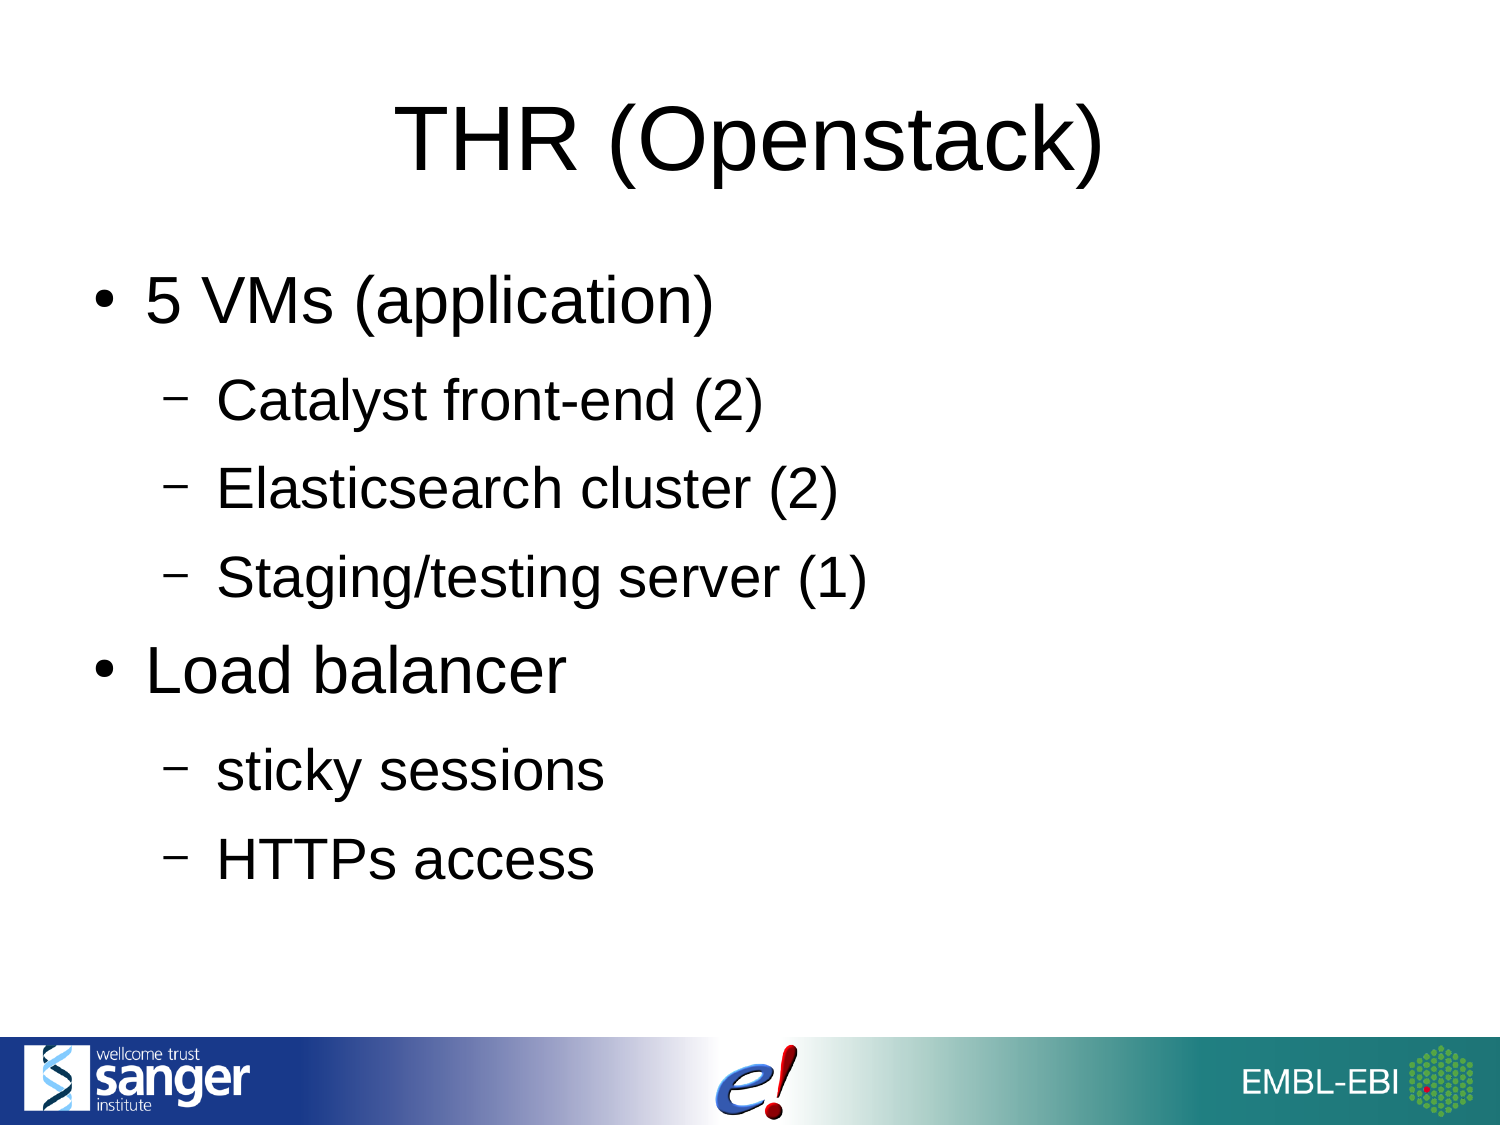

# THR (Openstack)
5 VMs (application)
Catalyst front-end (2)
Elasticsearch cluster (2)
Staging/testing server (1)
Load balancer
sticky sessions
HTTPs access